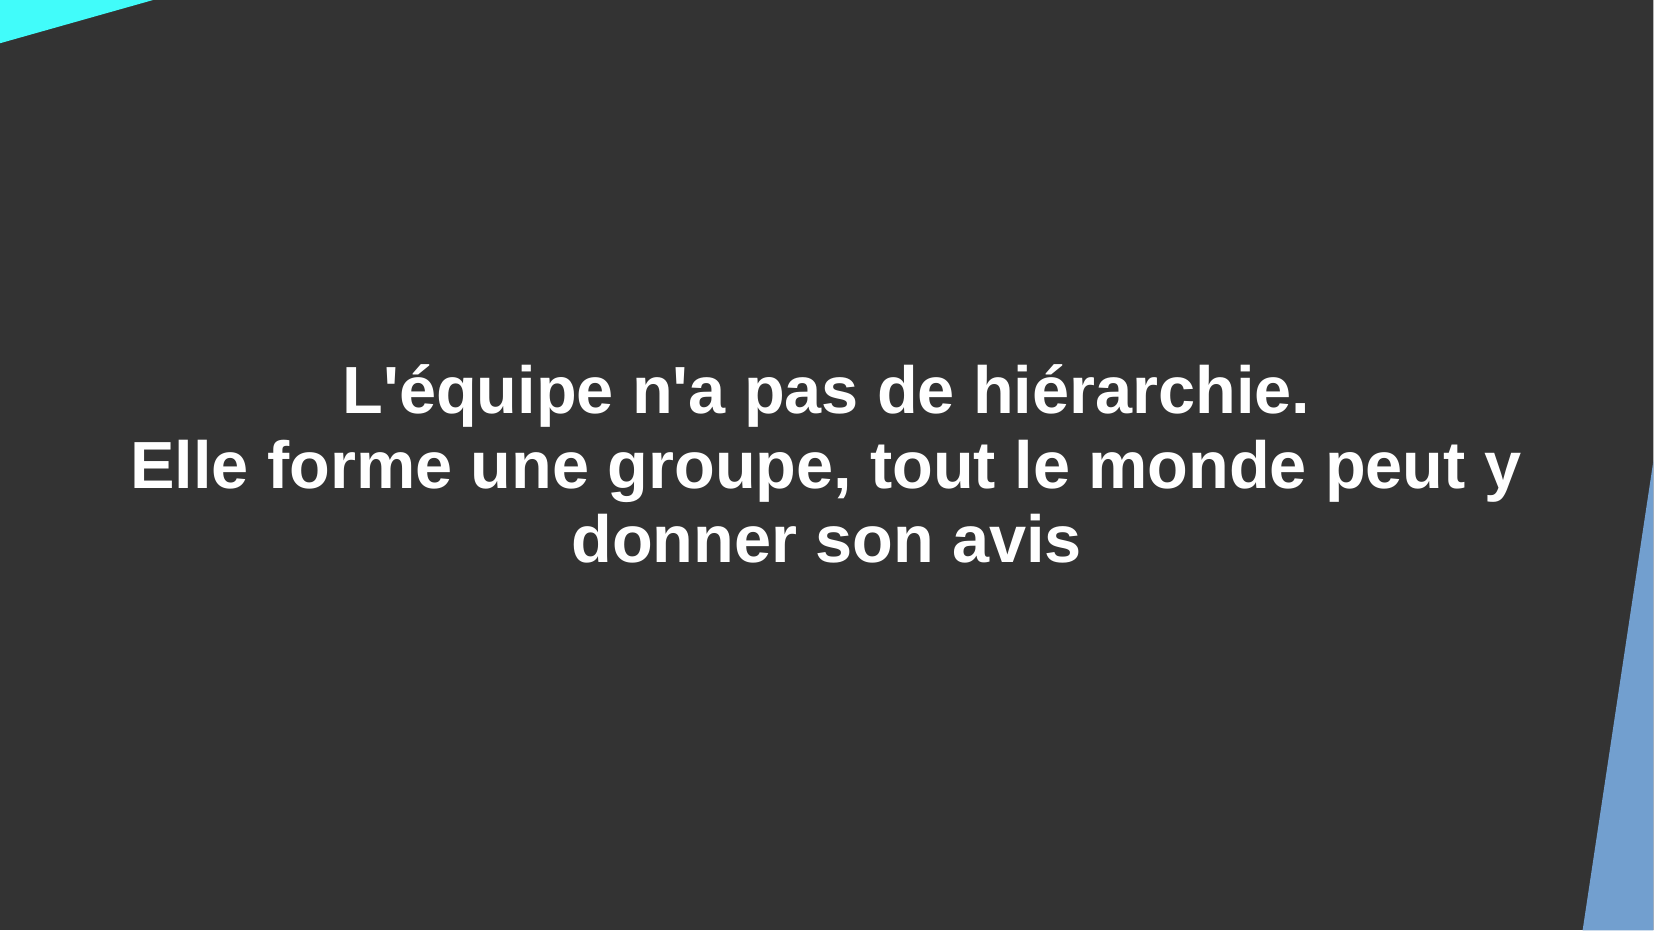

# L'équipe n'a pas de hiérarchie. Elle forme une groupe, tout le monde peut y donner son avis